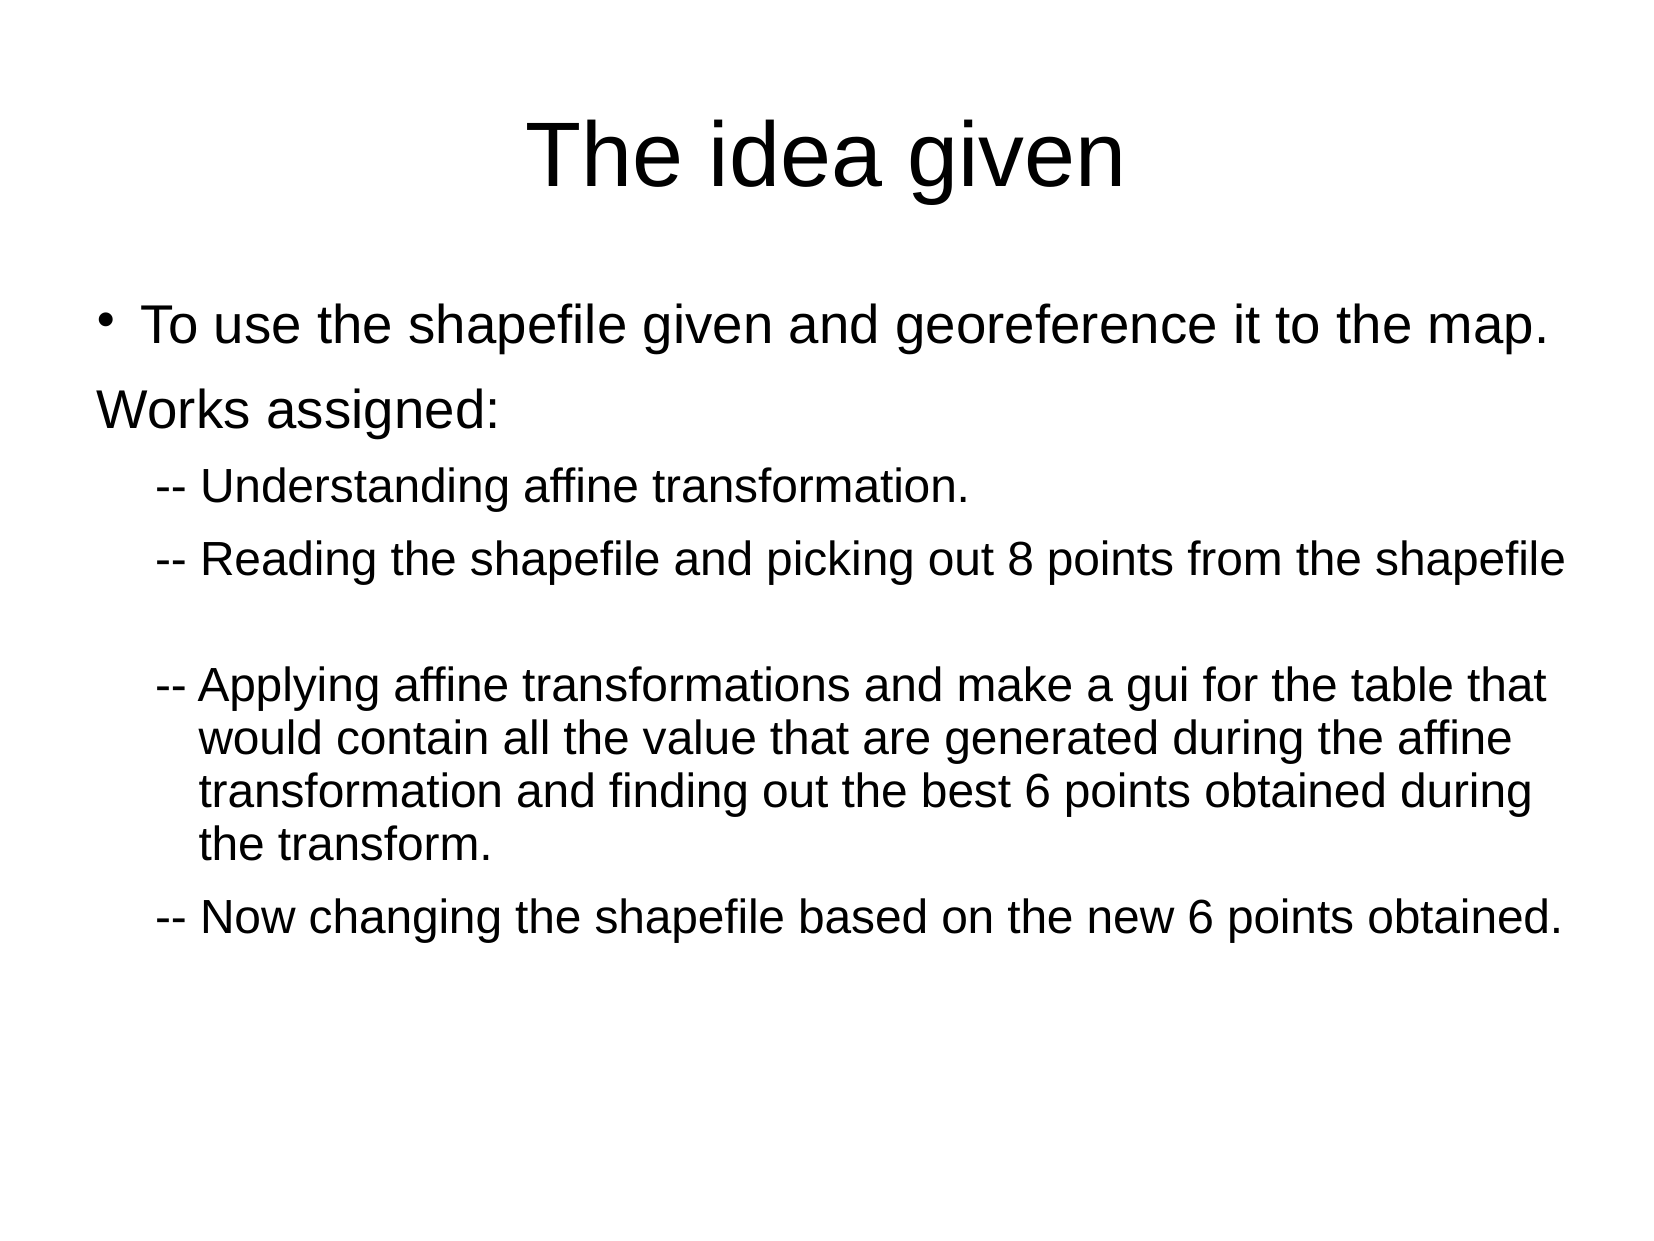

# The idea given
To use the shapefile given and georeference it to the map.
Works assigned:
-- Understanding affine transformation.
-- Reading the shapefile and picking out 8 points from the shapefile
-- Applying affine transformations and make a gui for the table that would contain all the value that are generated during the affine transformation and finding out the best 6 points obtained during the transform.
-- Now changing the shapefile based on the new 6 points obtained.